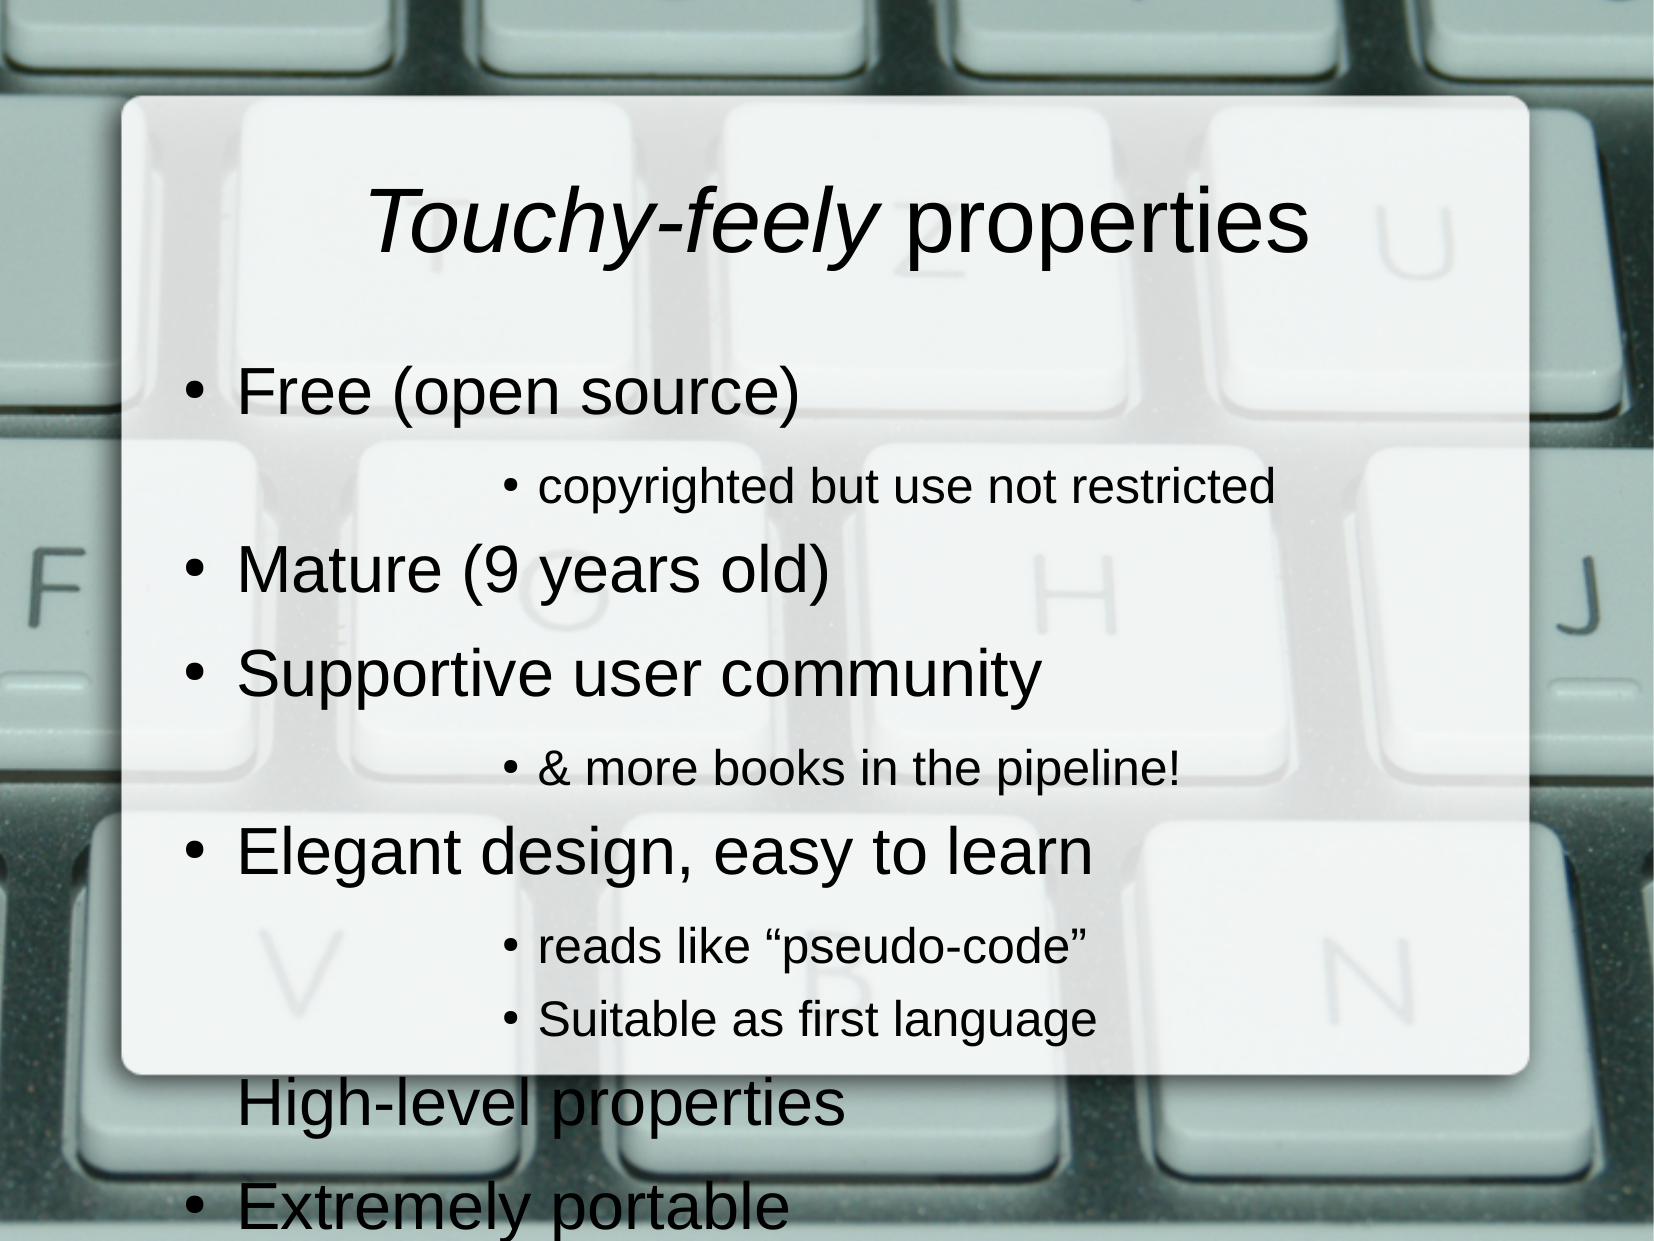

# Touchy-feely properties
Free (open source)
copyrighted but use not restricted
Mature (9 years old)
Supportive user community
& more books in the pipeline!
Elegant design, easy to learn
reads like “pseudo-code”
Suitable as first language
High-level properties
Extremely portable
Unix, Windows, Mac, BeOS, Win/CE, DOS, OS/2, Amiga, VMS, Cray, …
Compiled to interpreted byte code
compilation is implicit and automatic
Automatic memory management
reference counting
“Safe”: no core dumps
Interfaces to...Language properties
Everything is an object
Modules, classes, functions
Exception handling
Dynamic typing, polymorphism
Static scoping
Operator overloading
Indentation for block structure
High-level data types
Numbers: int, long, float, complex
Strings: immutable
Lists and dictionaries: containers
Other types for e.g. binary data, regular expressions, introspection
Extension modules can define new “built-in” data types
WHY USE PYTHON?
Productivity!
Reduced development time
code is 2-10x shorter than C, C++, Java
Improved program maintenance
code is extremely readable
Less training
language is very easy to learn
What is it used for?
rapid prototyping
web scripting
throw-away, ad hoc programming
steering scientific applications
extension language
XML processing
database applications
GUI applications